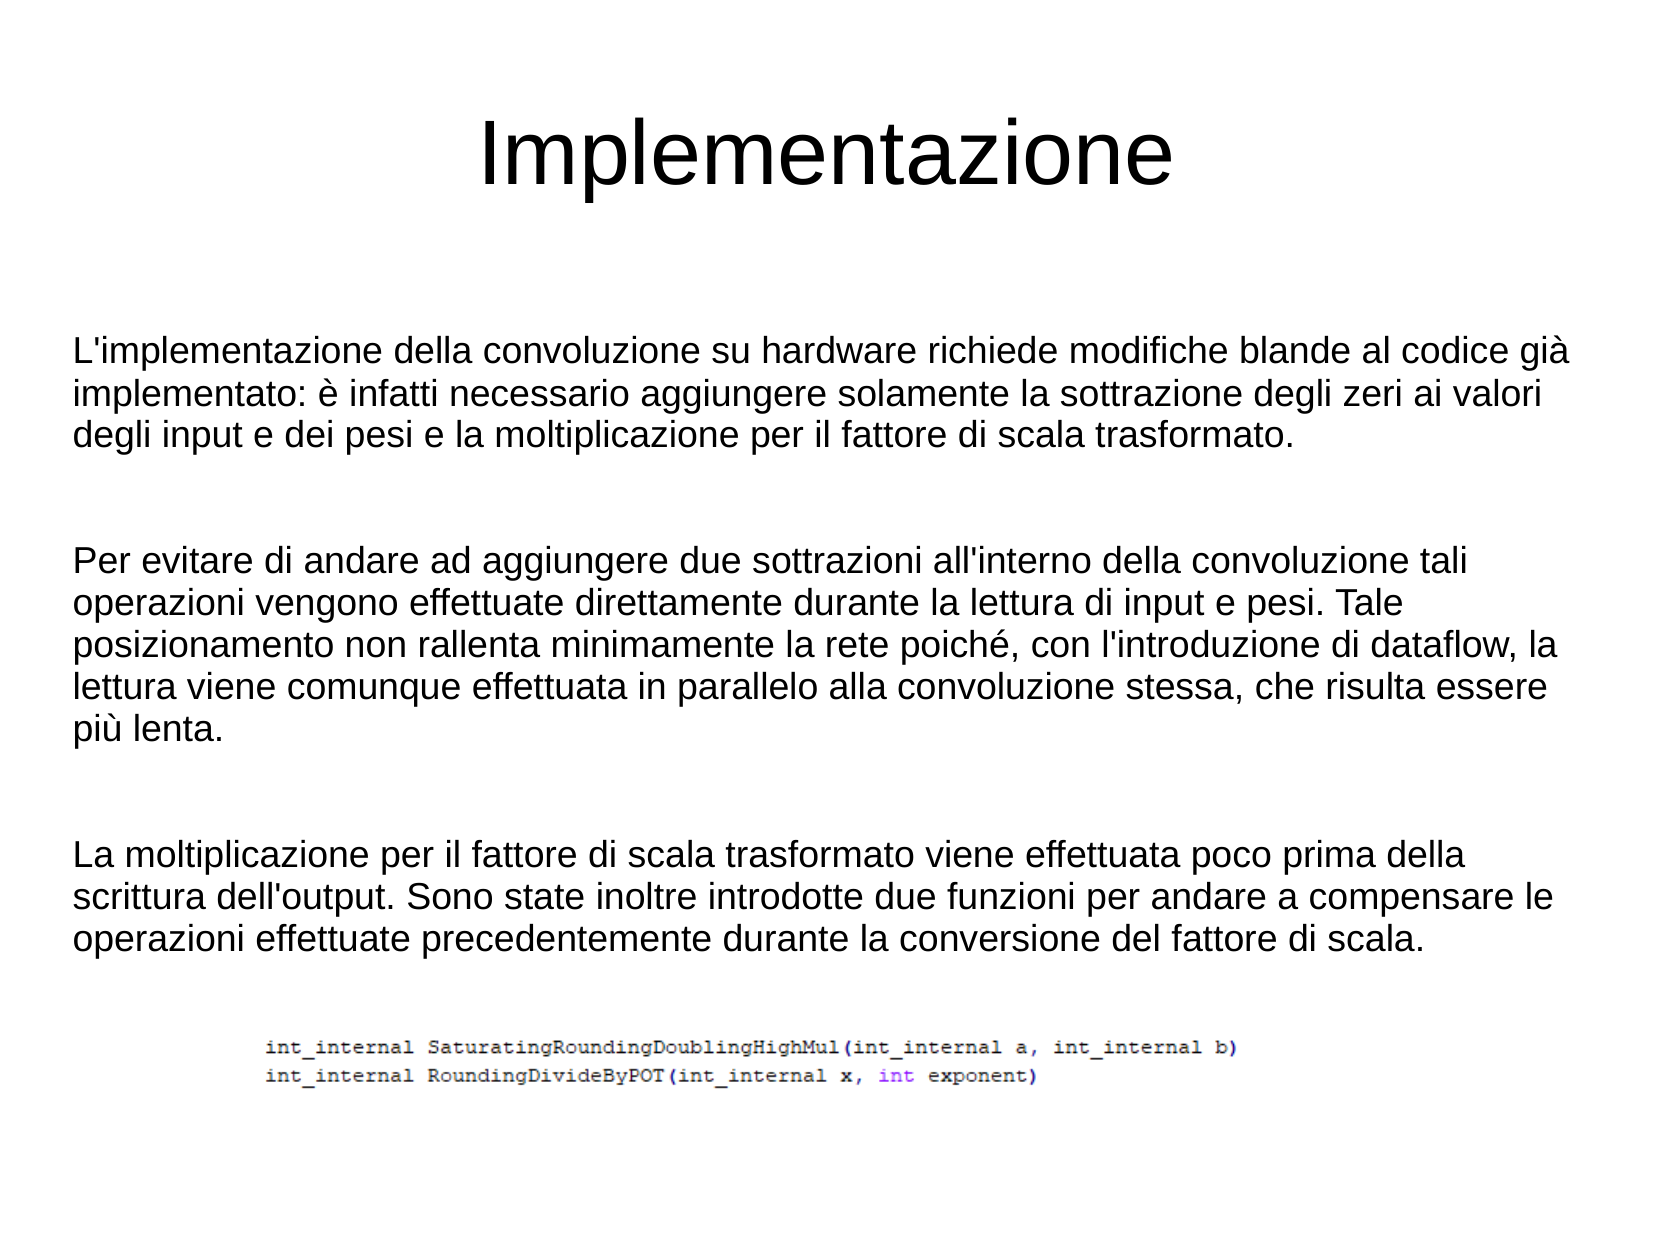

# Implementazione
L'implementazione della convoluzione su hardware richiede modifiche blande al codice già implementato: è infatti necessario aggiungere solamente la sottrazione degli zeri ai valori degli input e dei pesi e la moltiplicazione per il fattore di scala trasformato.
Per evitare di andare ad aggiungere due sottrazioni all'interno della convoluzione tali operazioni vengono effettuate direttamente durante la lettura di input e pesi. Tale posizionamento non rallenta minimamente la rete poiché, con l'introduzione di dataflow, la lettura viene comunque effettuata in parallelo alla convoluzione stessa, che risulta essere più lenta.
La moltiplicazione per il fattore di scala trasformato viene effettuata poco prima della scrittura dell'output. Sono state inoltre introdotte due funzioni per andare a compensare le operazioni effettuate precedentemente durante la conversione del fattore di scala.